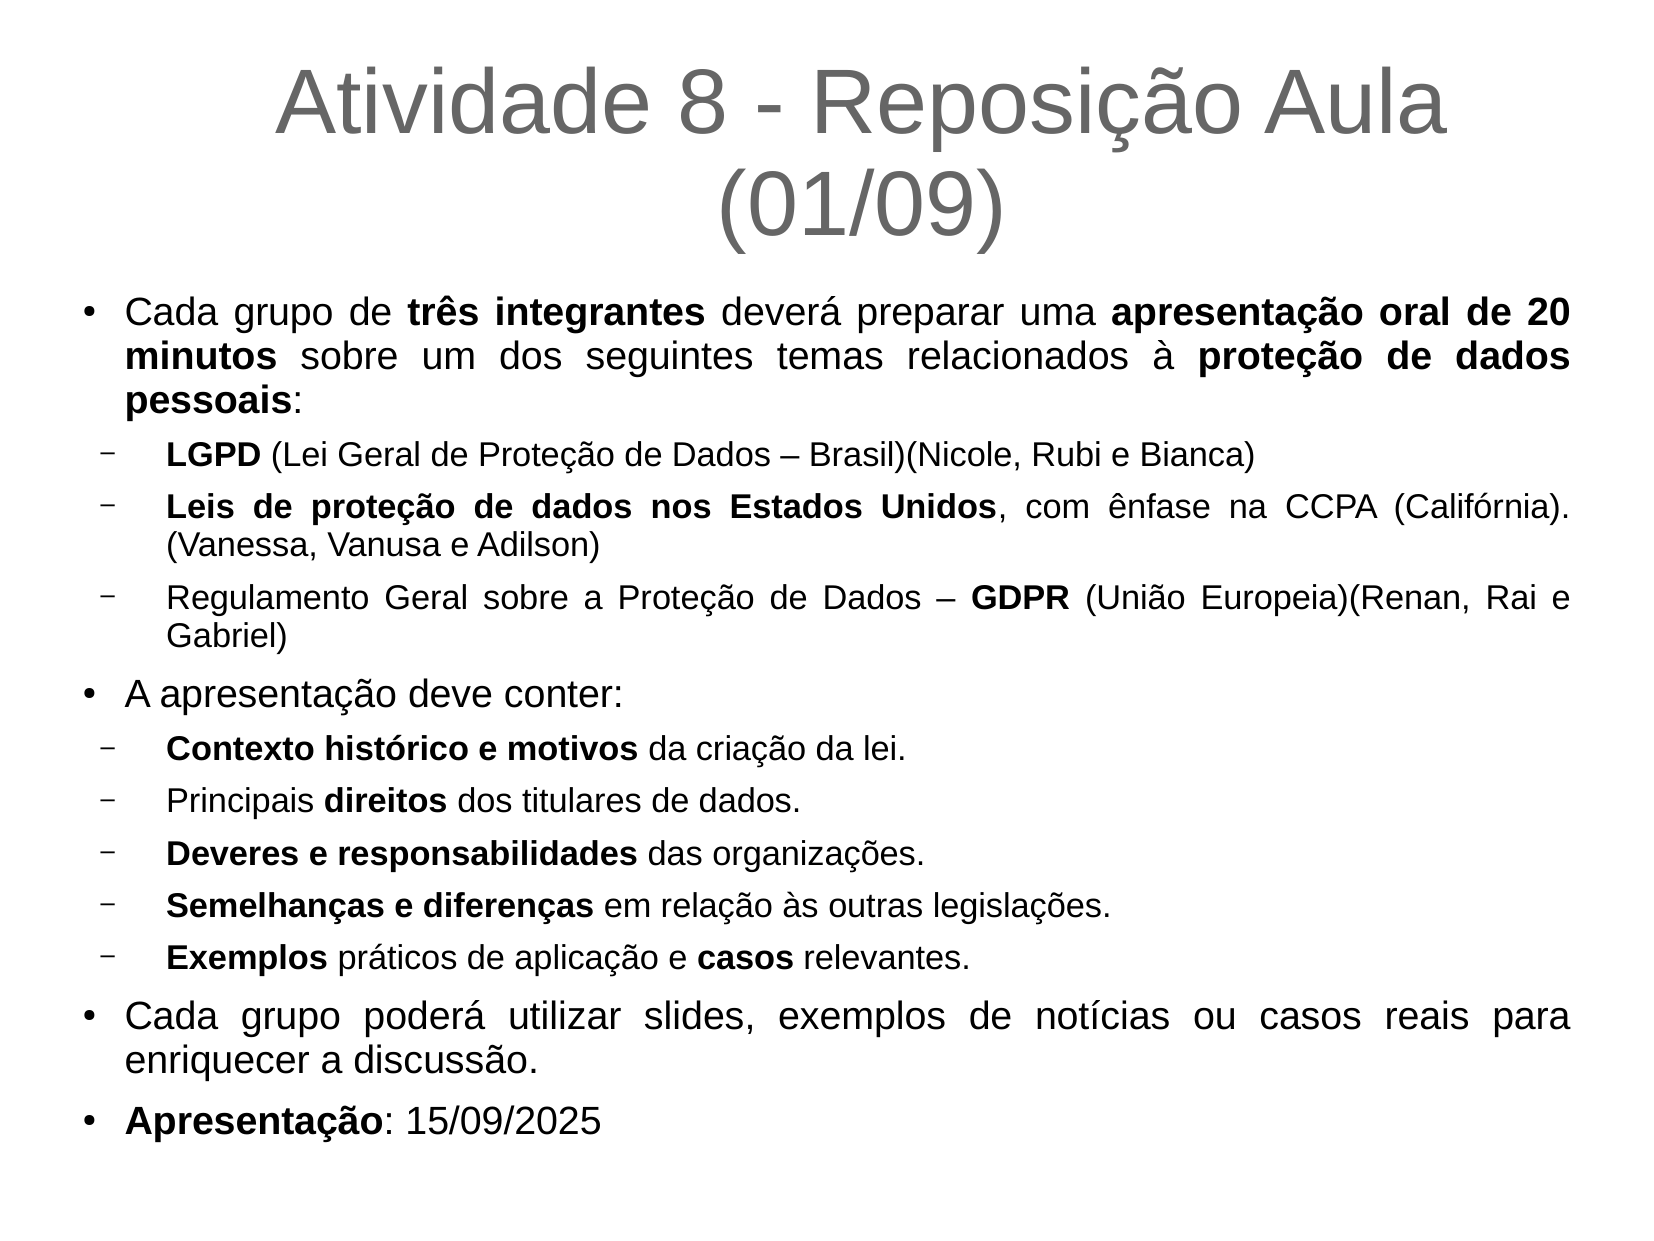

# Atividade 8 - Reposição Aula (01/09)
Cada grupo de três integrantes deverá preparar uma apresentação oral de 20 minutos sobre um dos seguintes temas relacionados à proteção de dados pessoais:
LGPD (Lei Geral de Proteção de Dados – Brasil)(Nicole, Rubi e Bianca)
Leis de proteção de dados nos Estados Unidos, com ênfase na CCPA (Califórnia). (Vanessa, Vanusa e Adilson)
Regulamento Geral sobre a Proteção de Dados – GDPR (União Europeia)(Renan, Rai e Gabriel)
A apresentação deve conter:
Contexto histórico e motivos da criação da lei.
Principais direitos dos titulares de dados.
Deveres e responsabilidades das organizações.
Semelhanças e diferenças em relação às outras legislações.
Exemplos práticos de aplicação e casos relevantes.
Cada grupo poderá utilizar slides, exemplos de notícias ou casos reais para enriquecer a discussão.
Apresentação: 15/09/2025